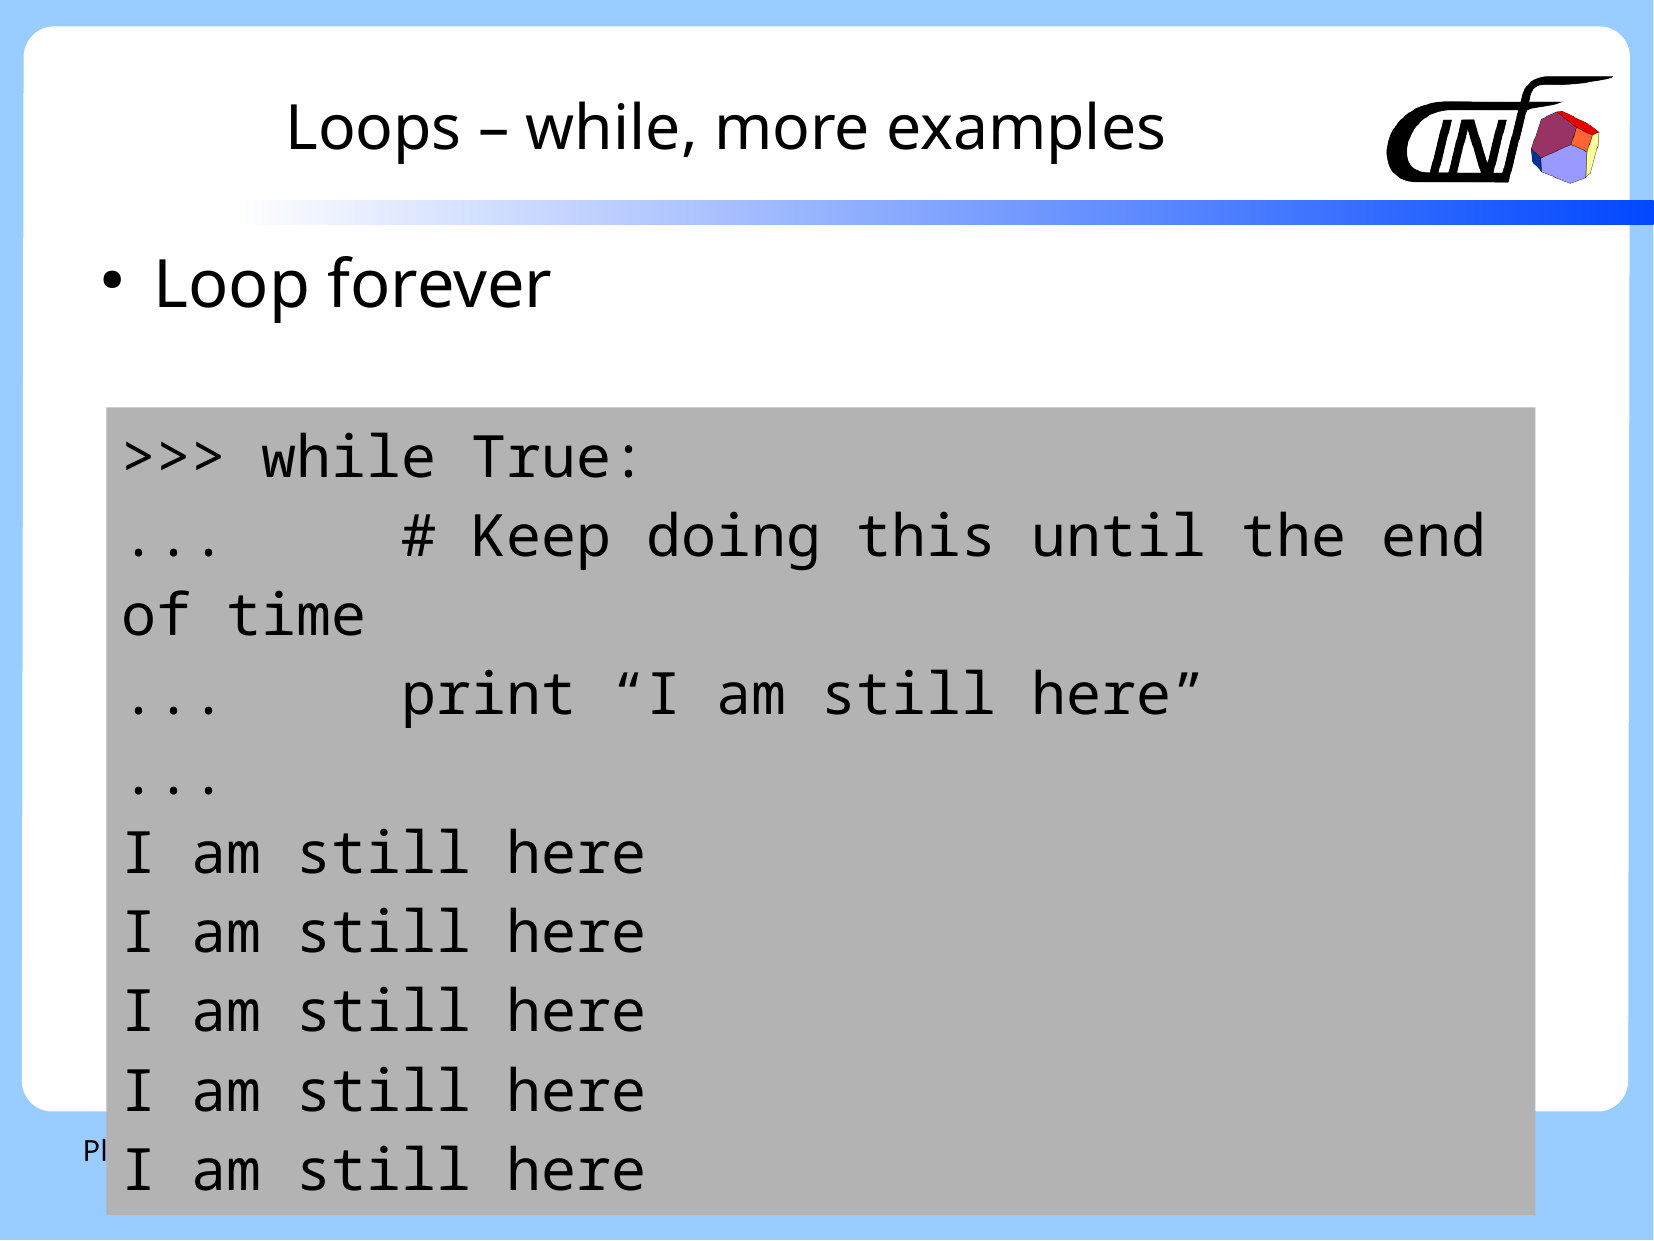

# Loops – while, more examples
Loop forever
>>> while True:
... # Keep doing this until the end of time
... print “I am still here”
...
I am still here
I am still here
I am still here
I am still here
I am still here